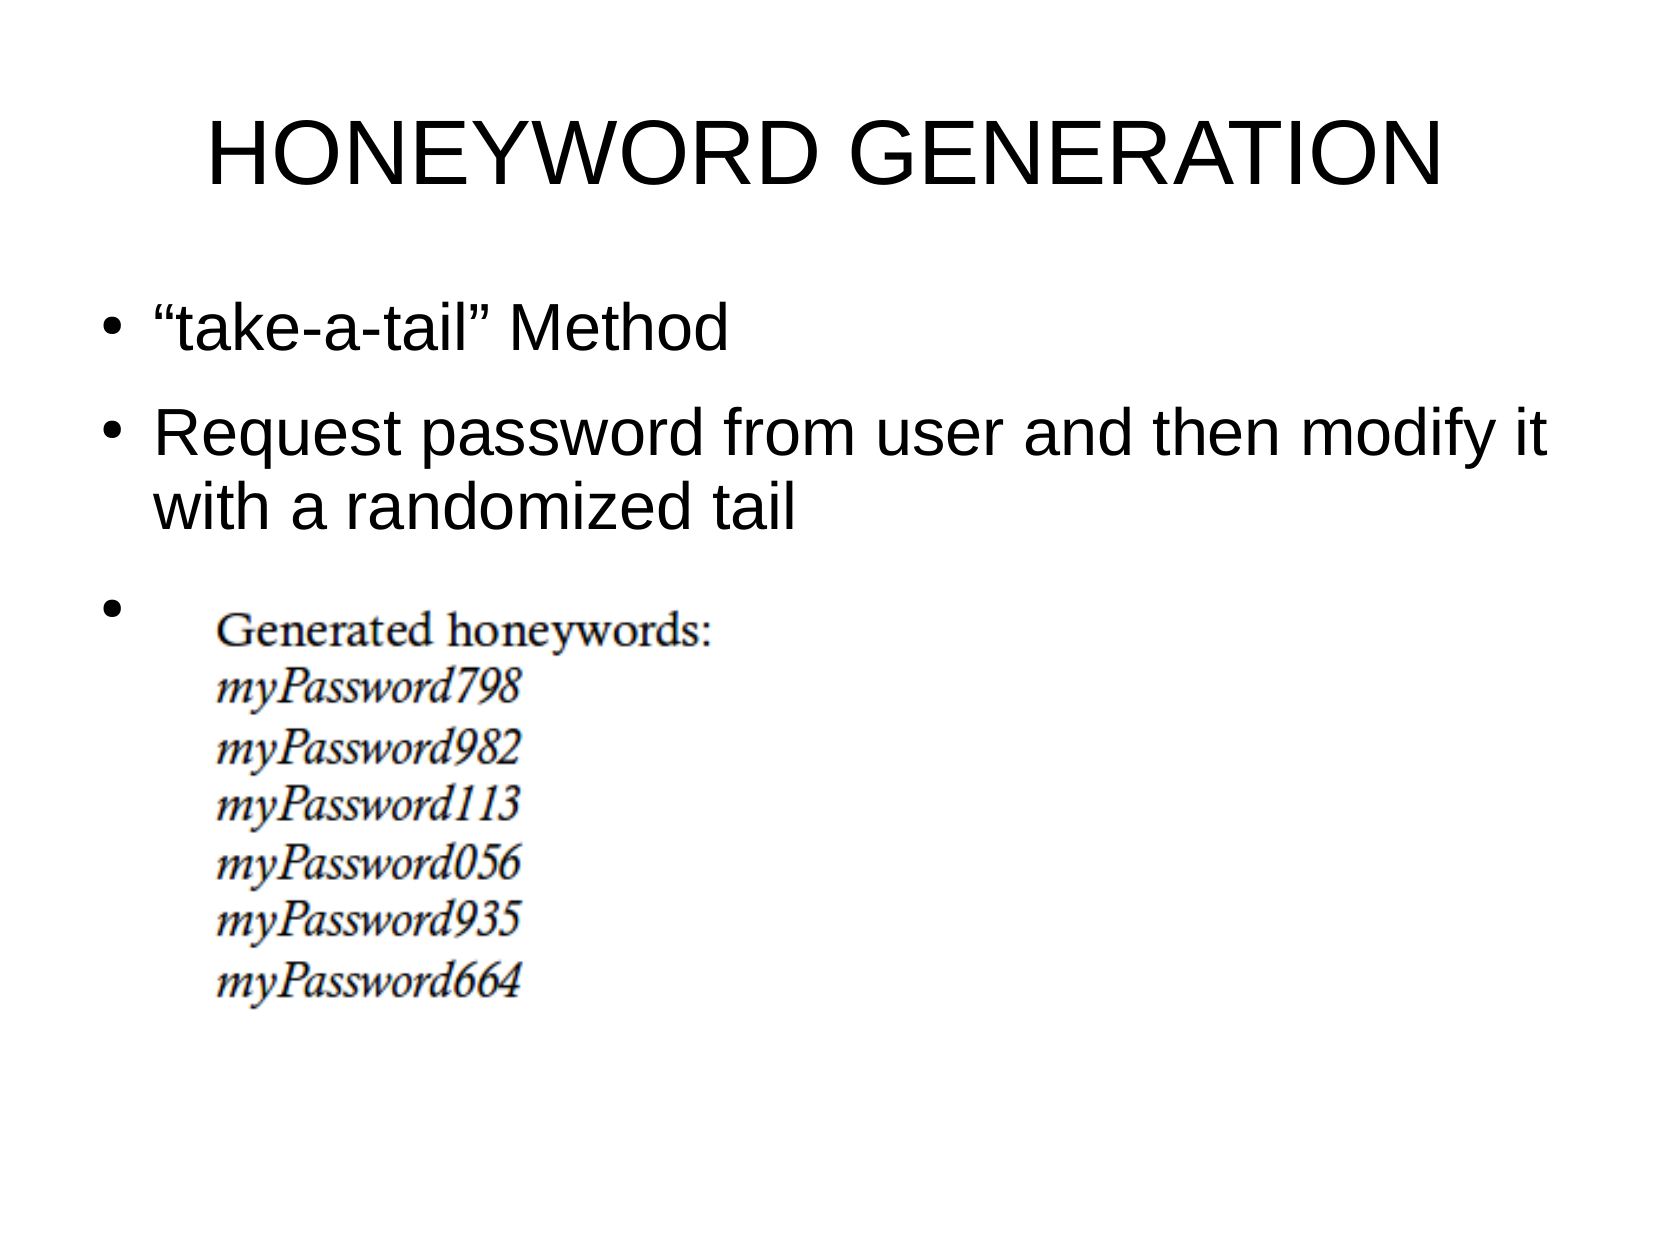

# HONEYWORD GENERATION
“take-a-tail” Method
Request password from user and then modify it with a randomized tail